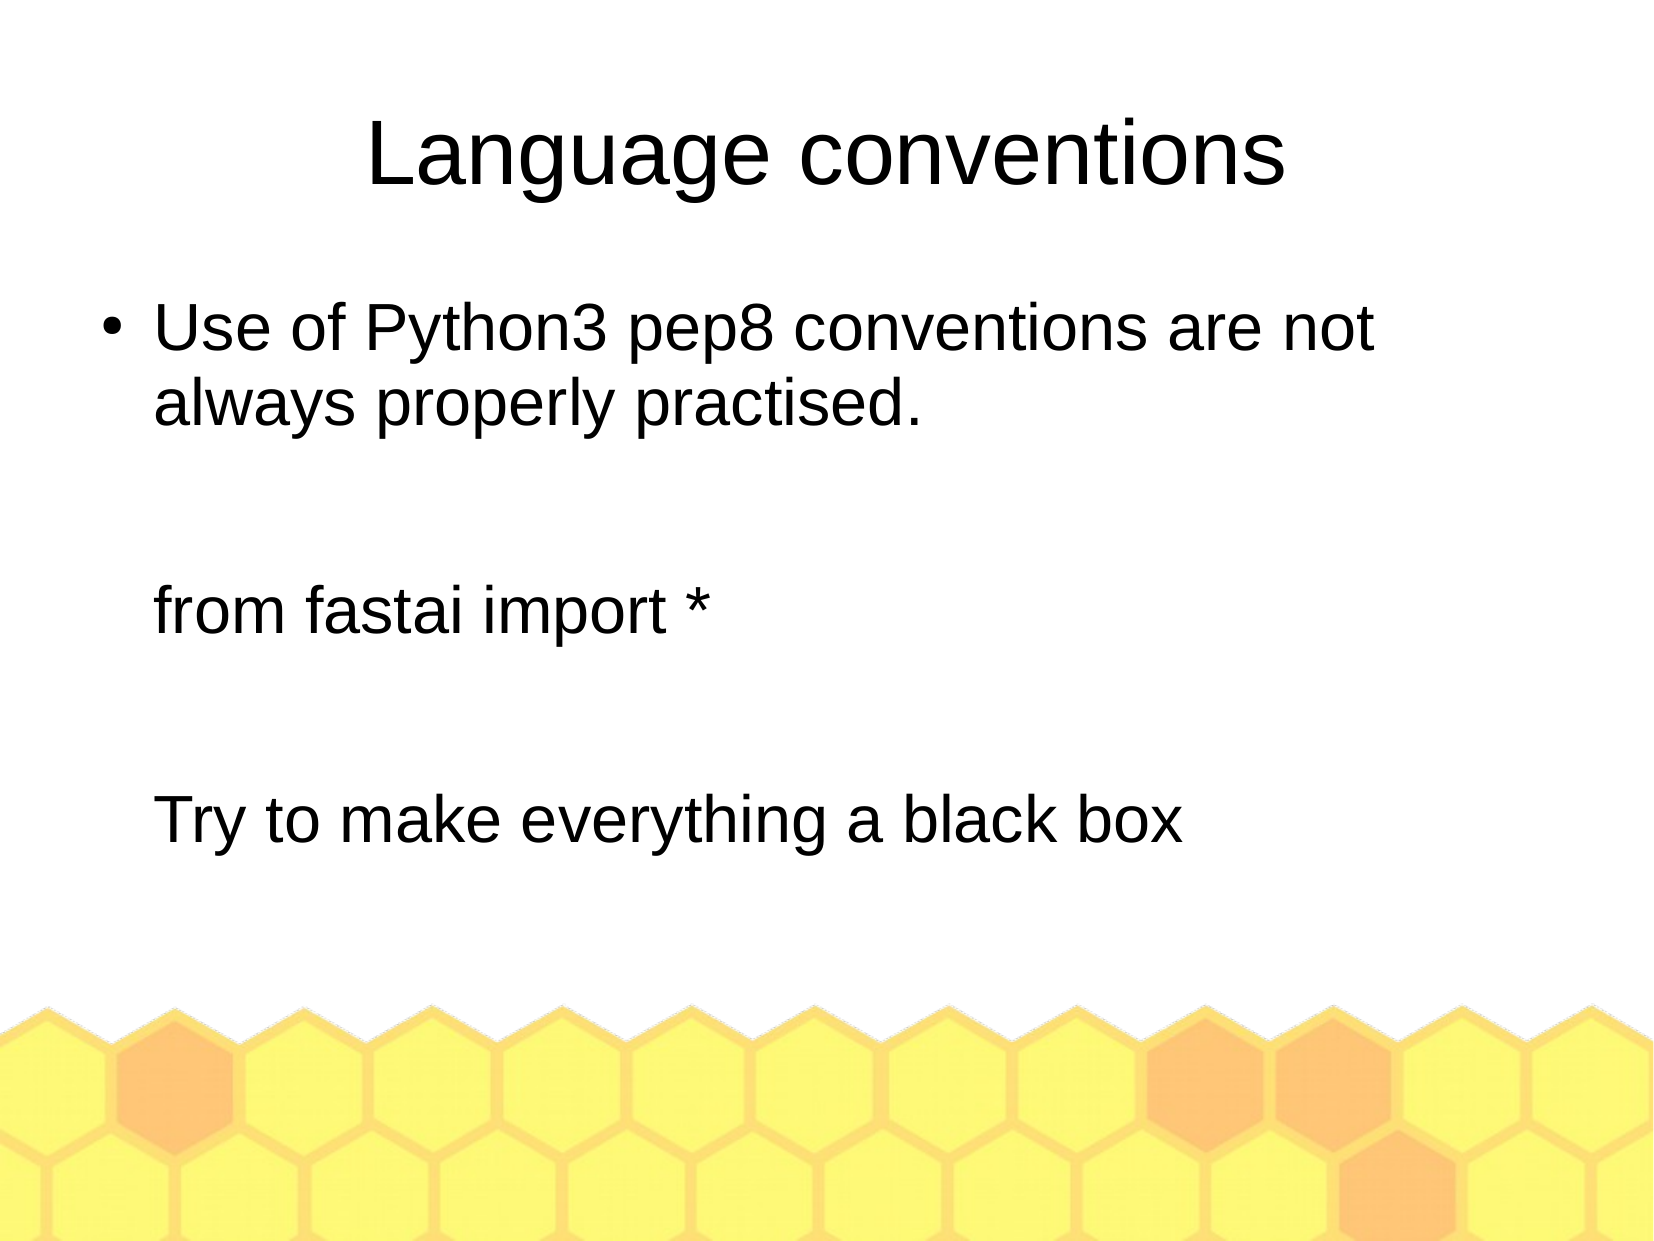

# Language conventions
Use of Python3 pep8 conventions are not always properly practised.
from fastai import *
Try to make everything a black box